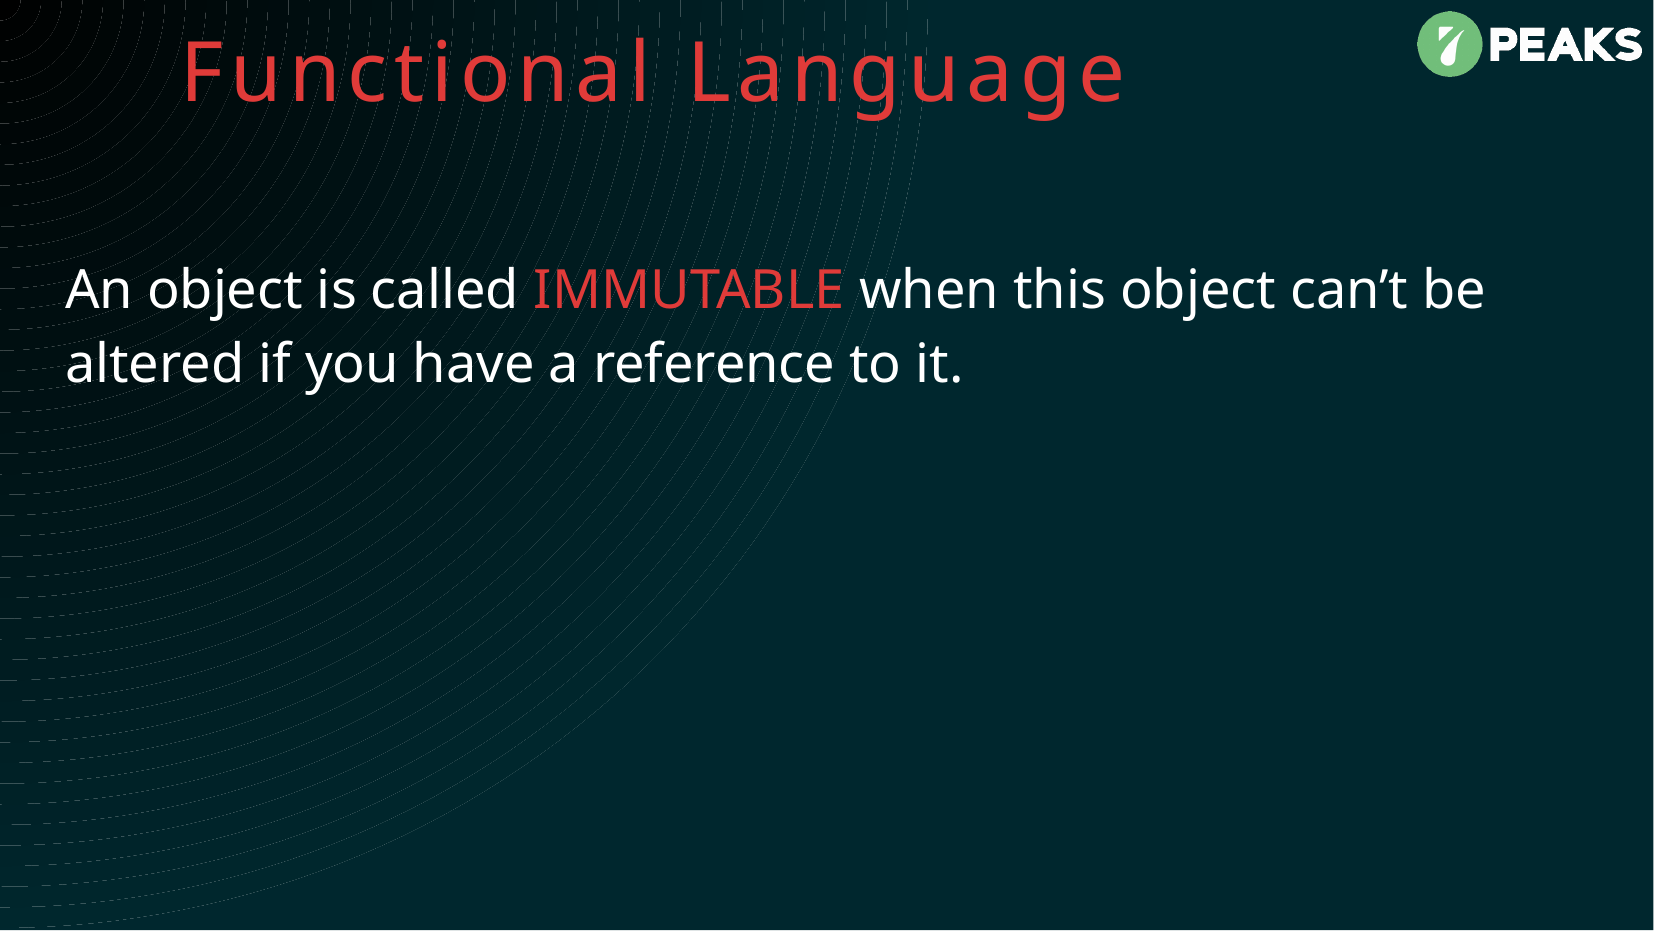

Functional Language
An object is called IMMUTABLE when this object can’t be altered if you have a reference to it.